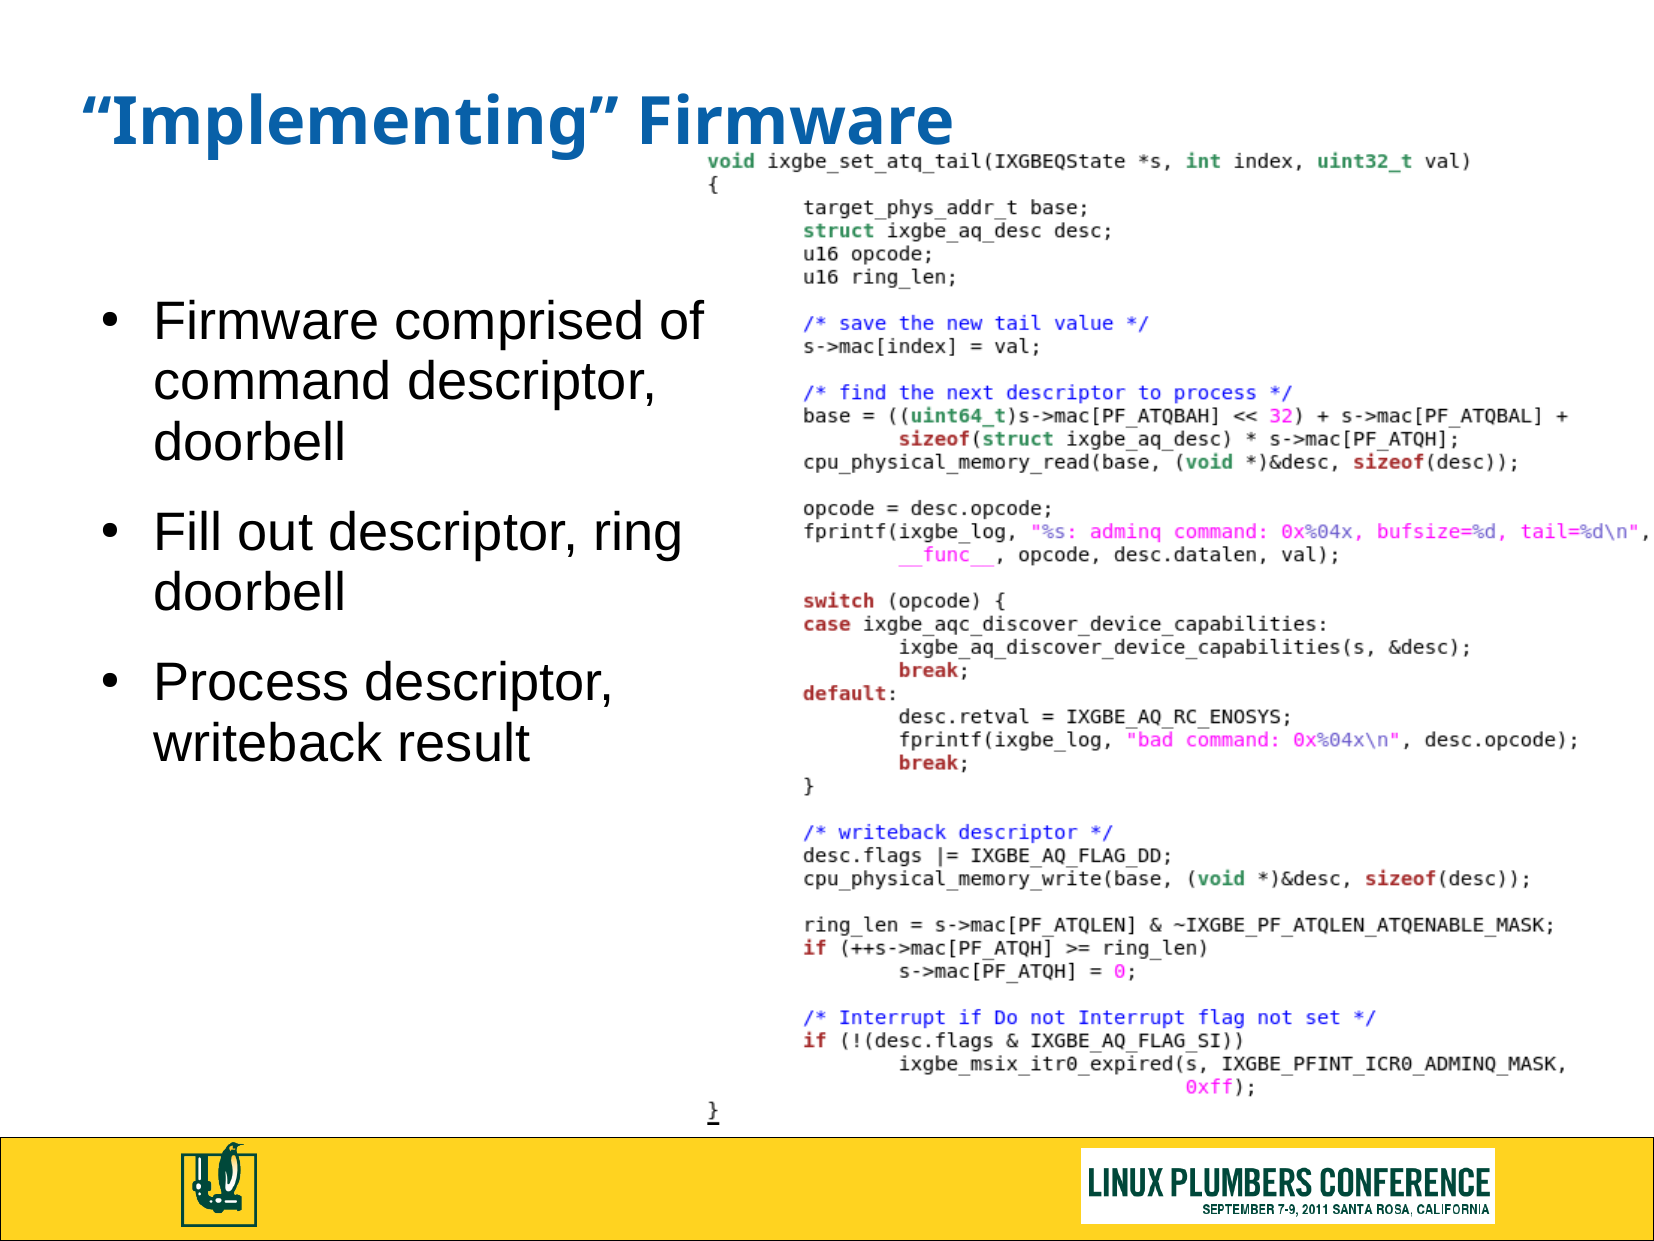

# “Implementing” Firmware
Firmware comprised of command descriptor, doorbell
Fill out descriptor, ring doorbell
Process descriptor, writeback result
17